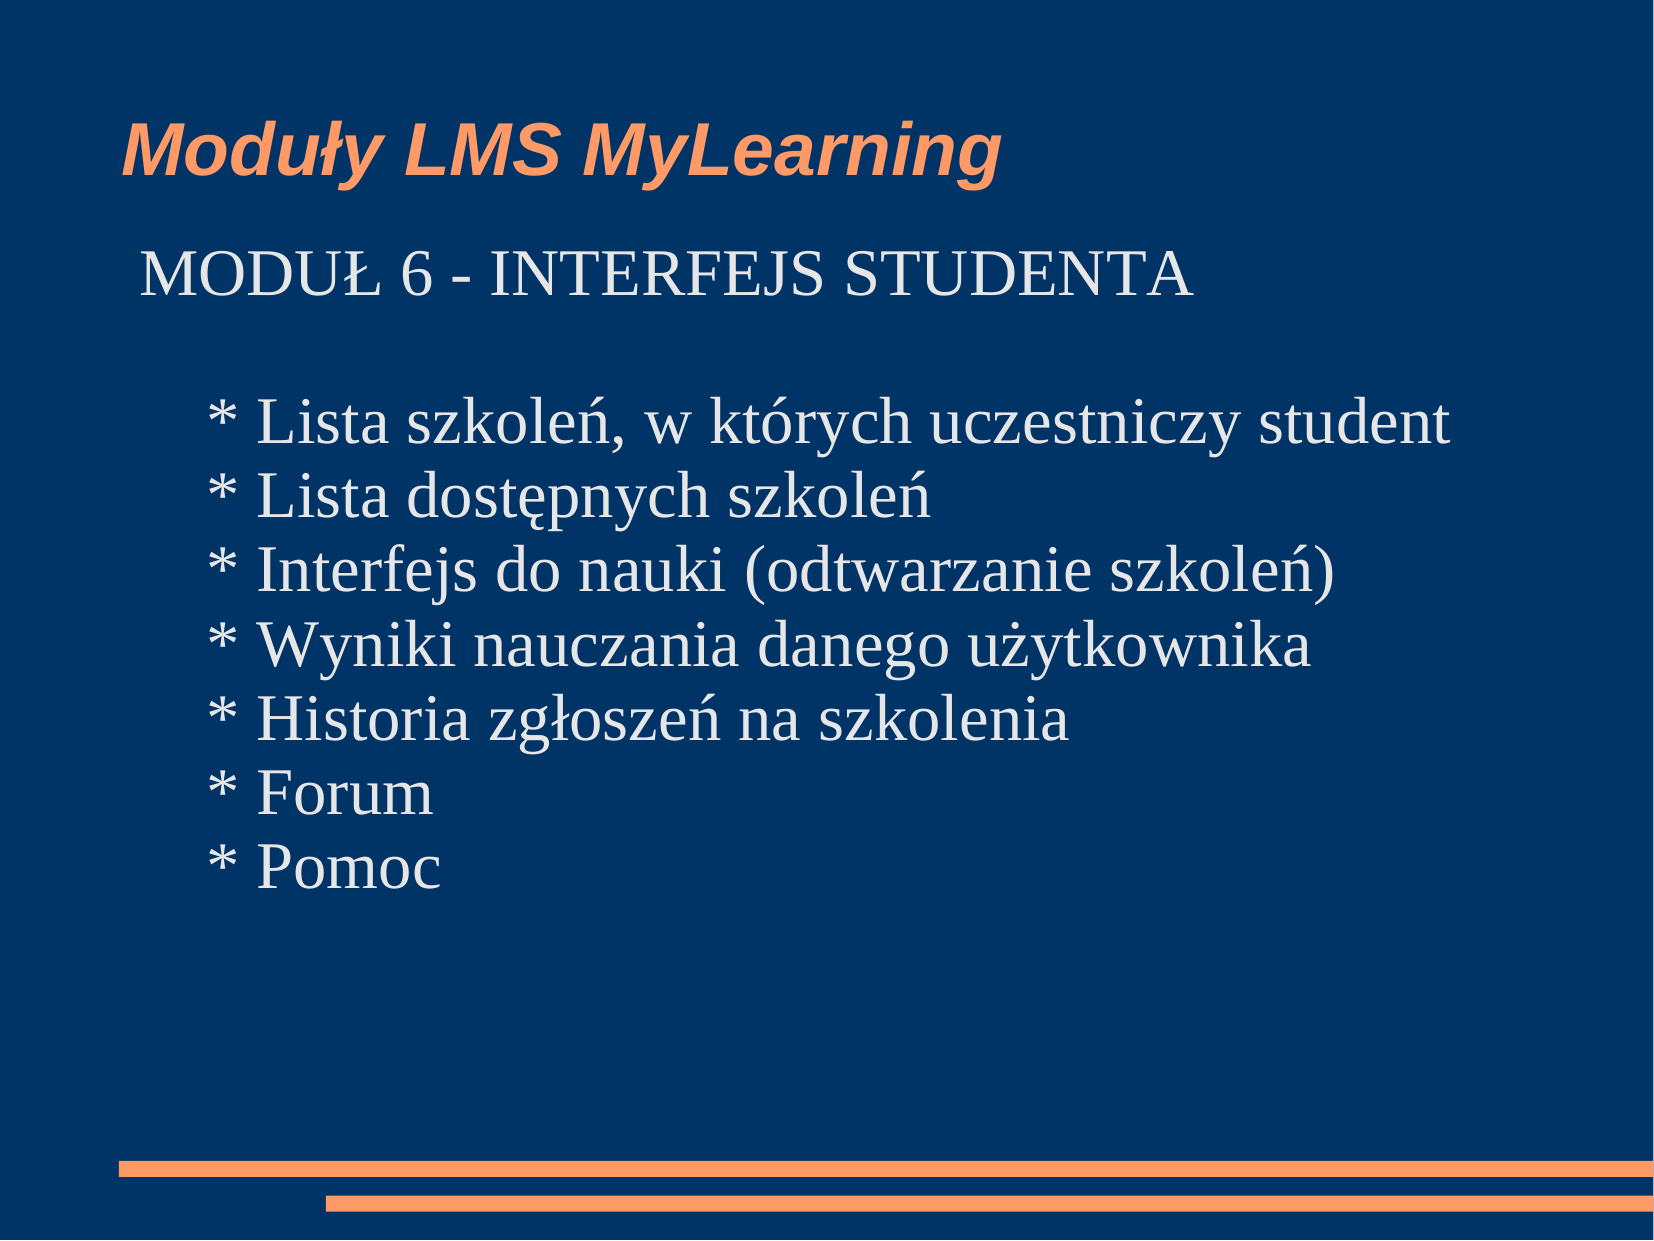

# Moduły LMS MyLearning
MODUŁ 6 - INTERFEJS STUDENTA
 * Lista szkoleń, w których uczestniczy student
 * Lista dostępnych szkoleń
 * Interfejs do nauki (odtwarzanie szkoleń)
 * Wyniki nauczania danego użytkownika
 * Historia zgłoszeń na szkolenia
 * Forum
 * Pomoc